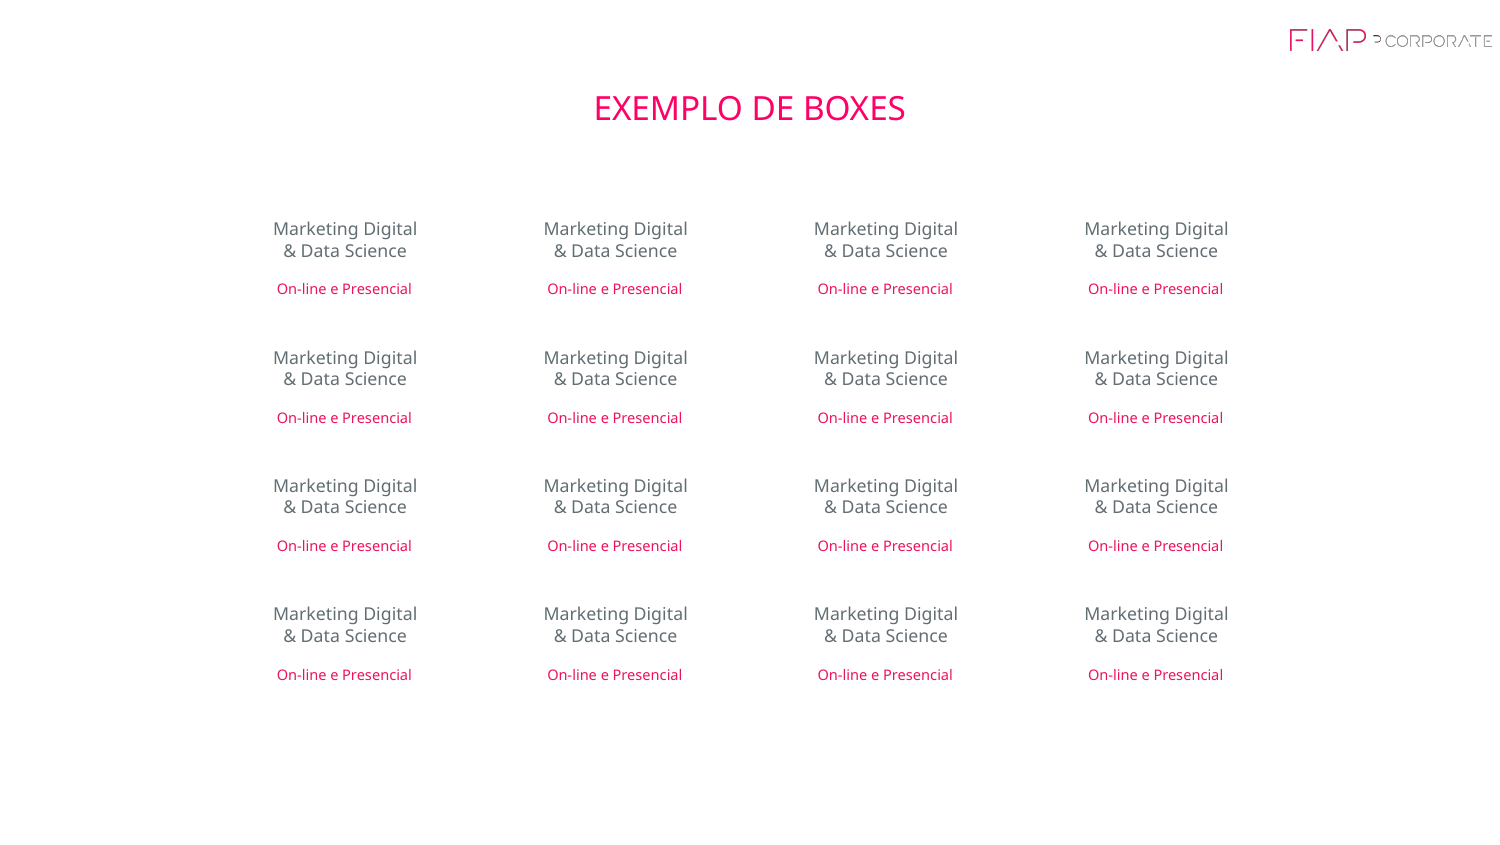

Exemplo de boxes
Marketing Digital
& Data Science
Marketing Digital
& Data Science
Marketing Digital
& Data Science
Marketing Digital
& Data Science
On-line e Presencial
On-line e Presencial
On-line e Presencial
On-line e Presencial
Marketing Digital
& Data Science
Marketing Digital
& Data Science
Marketing Digital
& Data Science
Marketing Digital
& Data Science
On-line e Presencial
On-line e Presencial
On-line e Presencial
On-line e Presencial
Marketing Digital
& Data Science
Marketing Digital
& Data Science
Marketing Digital
& Data Science
Marketing Digital
& Data Science
On-line e Presencial
On-line e Presencial
On-line e Presencial
On-line e Presencial
Marketing Digital
& Data Science
Marketing Digital
& Data Science
Marketing Digital
& Data Science
Marketing Digital
& Data Science
On-line e Presencial
On-line e Presencial
On-line e Presencial
On-line e Presencial